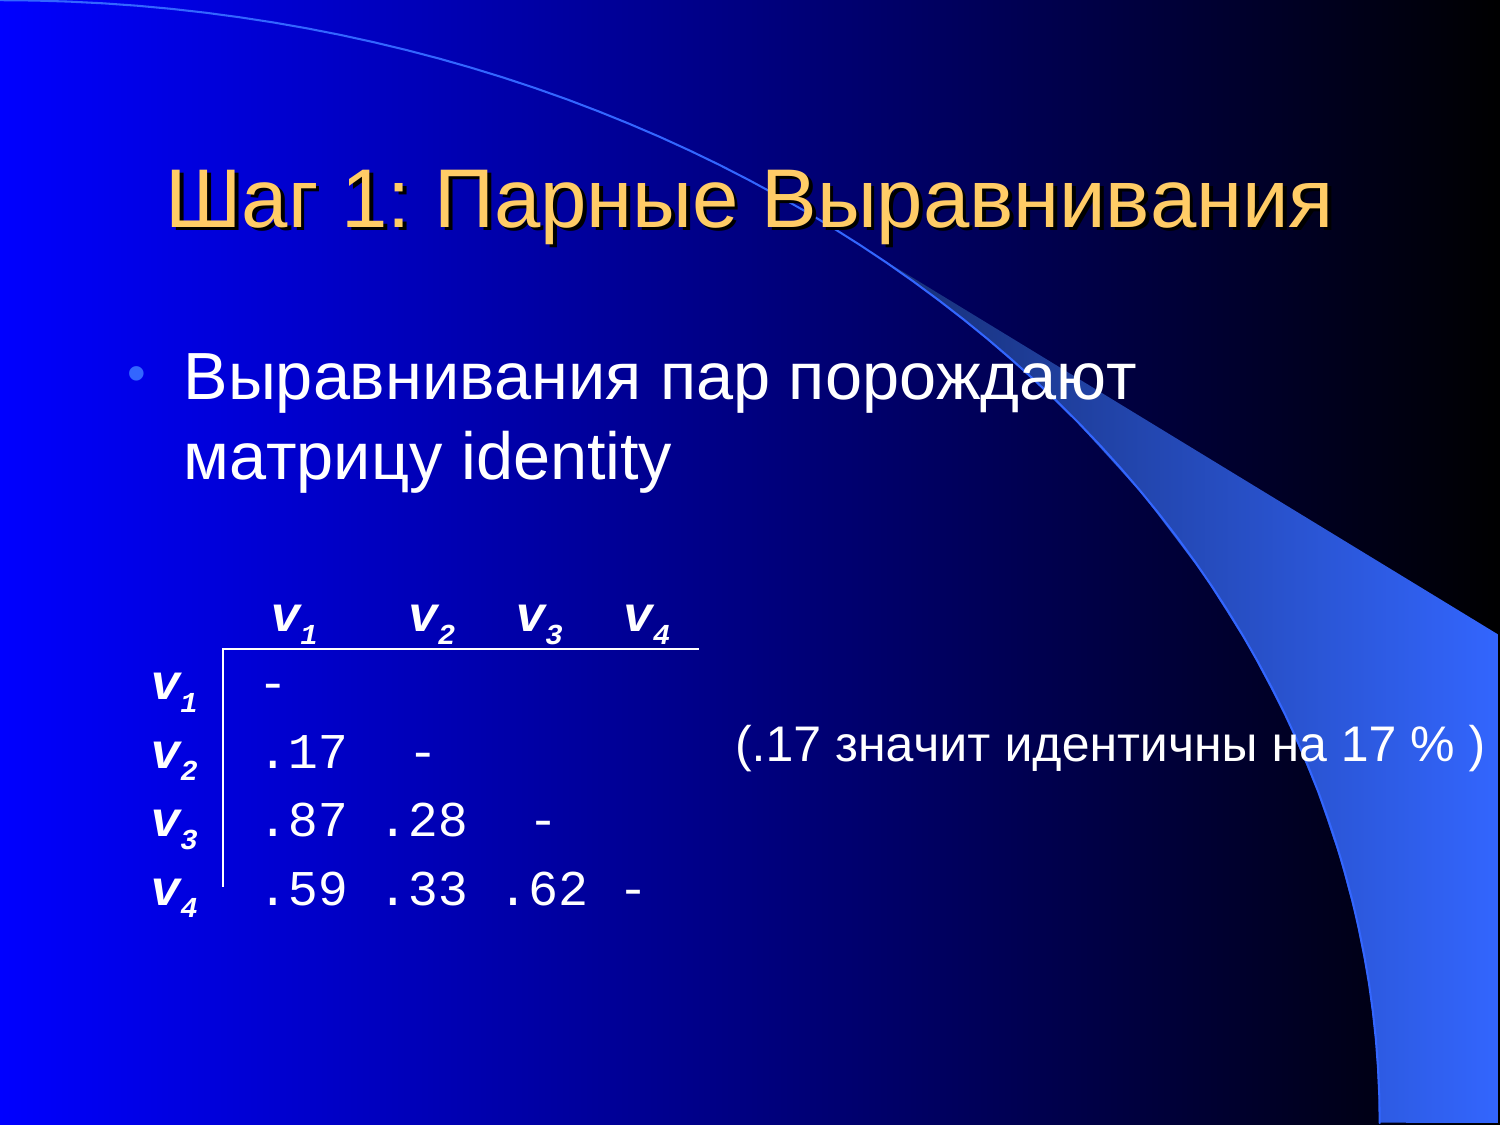

# Шаг 1: Парные Выравнивания
Выравнивания пар порождают матрицу identity
 v1 v2 v3 v4
v1 -
v2 .17 -
v3 .87 .28 -
v4 .59 .33 .62 -
(.17 значит идентичны на 17 % )